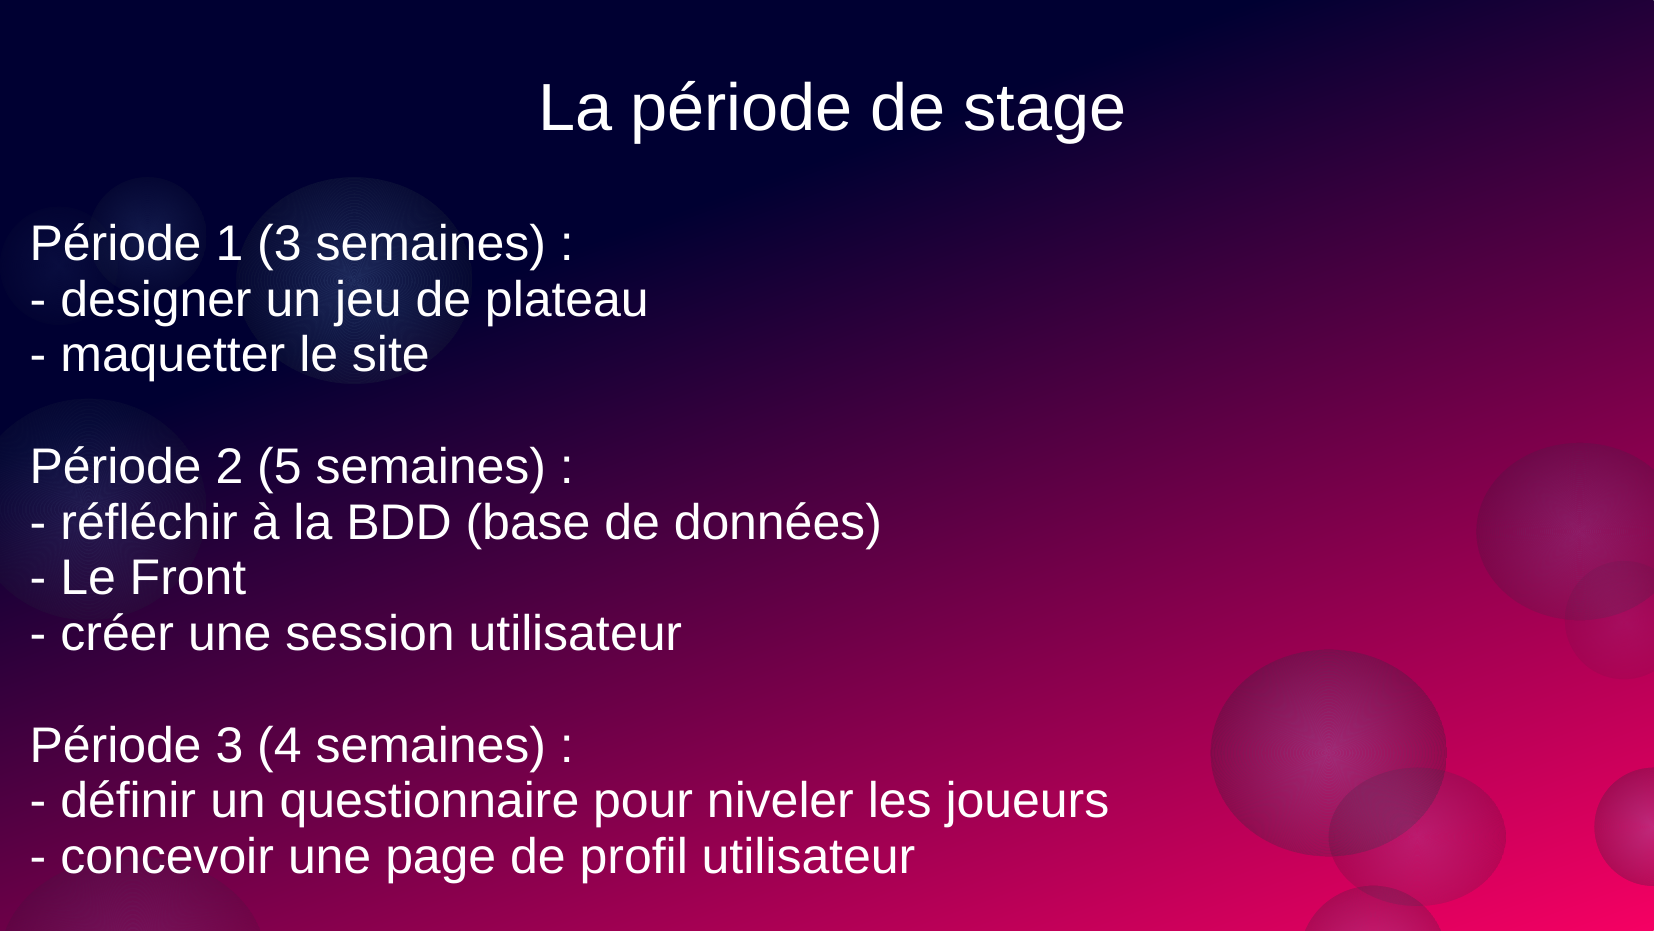

# La période de stage
Période 1 (3 semaines) :
- designer un jeu de plateau
- maquetter le site
Période 2 (5 semaines) :
- réfléchir à la BDD (base de données)
- Le Front
- créer une session utilisateur
Période 3 (4 semaines) :
- définir un questionnaire pour niveler les joueurs
- concevoir une page de profil utilisateur